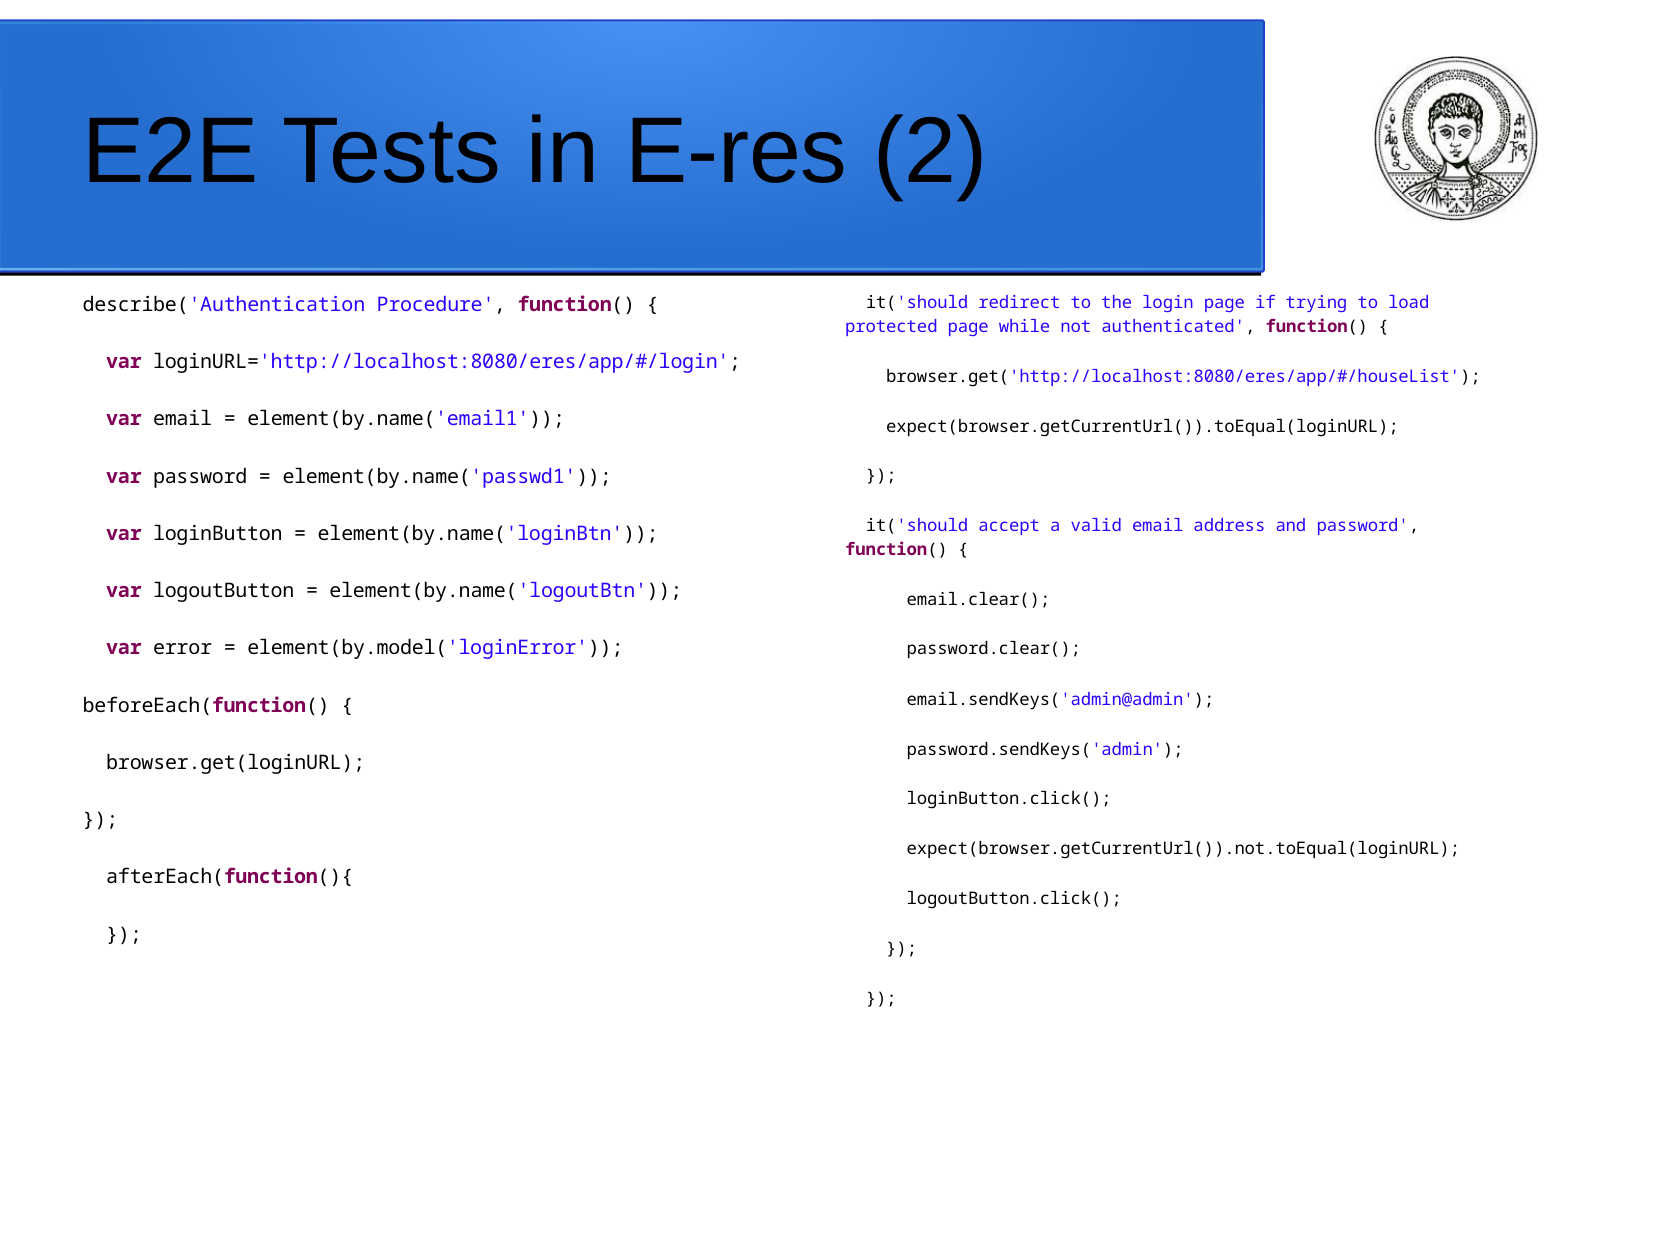

E2E Tests in E-res (2)
# describe('Authentication Procedure', function() {
 var loginURL='http://localhost:8080/eres/app/#/login';
 var email = element(by.name('email1'));
 var password = element(by.name('passwd1'));
 var loginButton = element(by.name('loginBtn'));
 var logoutButton = element(by.name('logoutBtn'));
 var error = element(by.model('loginError'));
beforeEach(function() {
 browser.get(loginURL);
});
 afterEach(function(){
 });
 it('should redirect to the login page if trying to load protected page while not authenticated', function() {
 browser.get('http://localhost:8080/eres/app/#/houseList');
 expect(browser.getCurrentUrl()).toEqual(loginURL);
 });
 it('should accept a valid email address and password', function() {
 email.clear();
 password.clear();
 email.sendKeys('admin@admin');
 password.sendKeys('admin');
 loginButton.click();
 expect(browser.getCurrentUrl()).not.toEqual(loginURL);
 logoutButton.click();
 });
 });